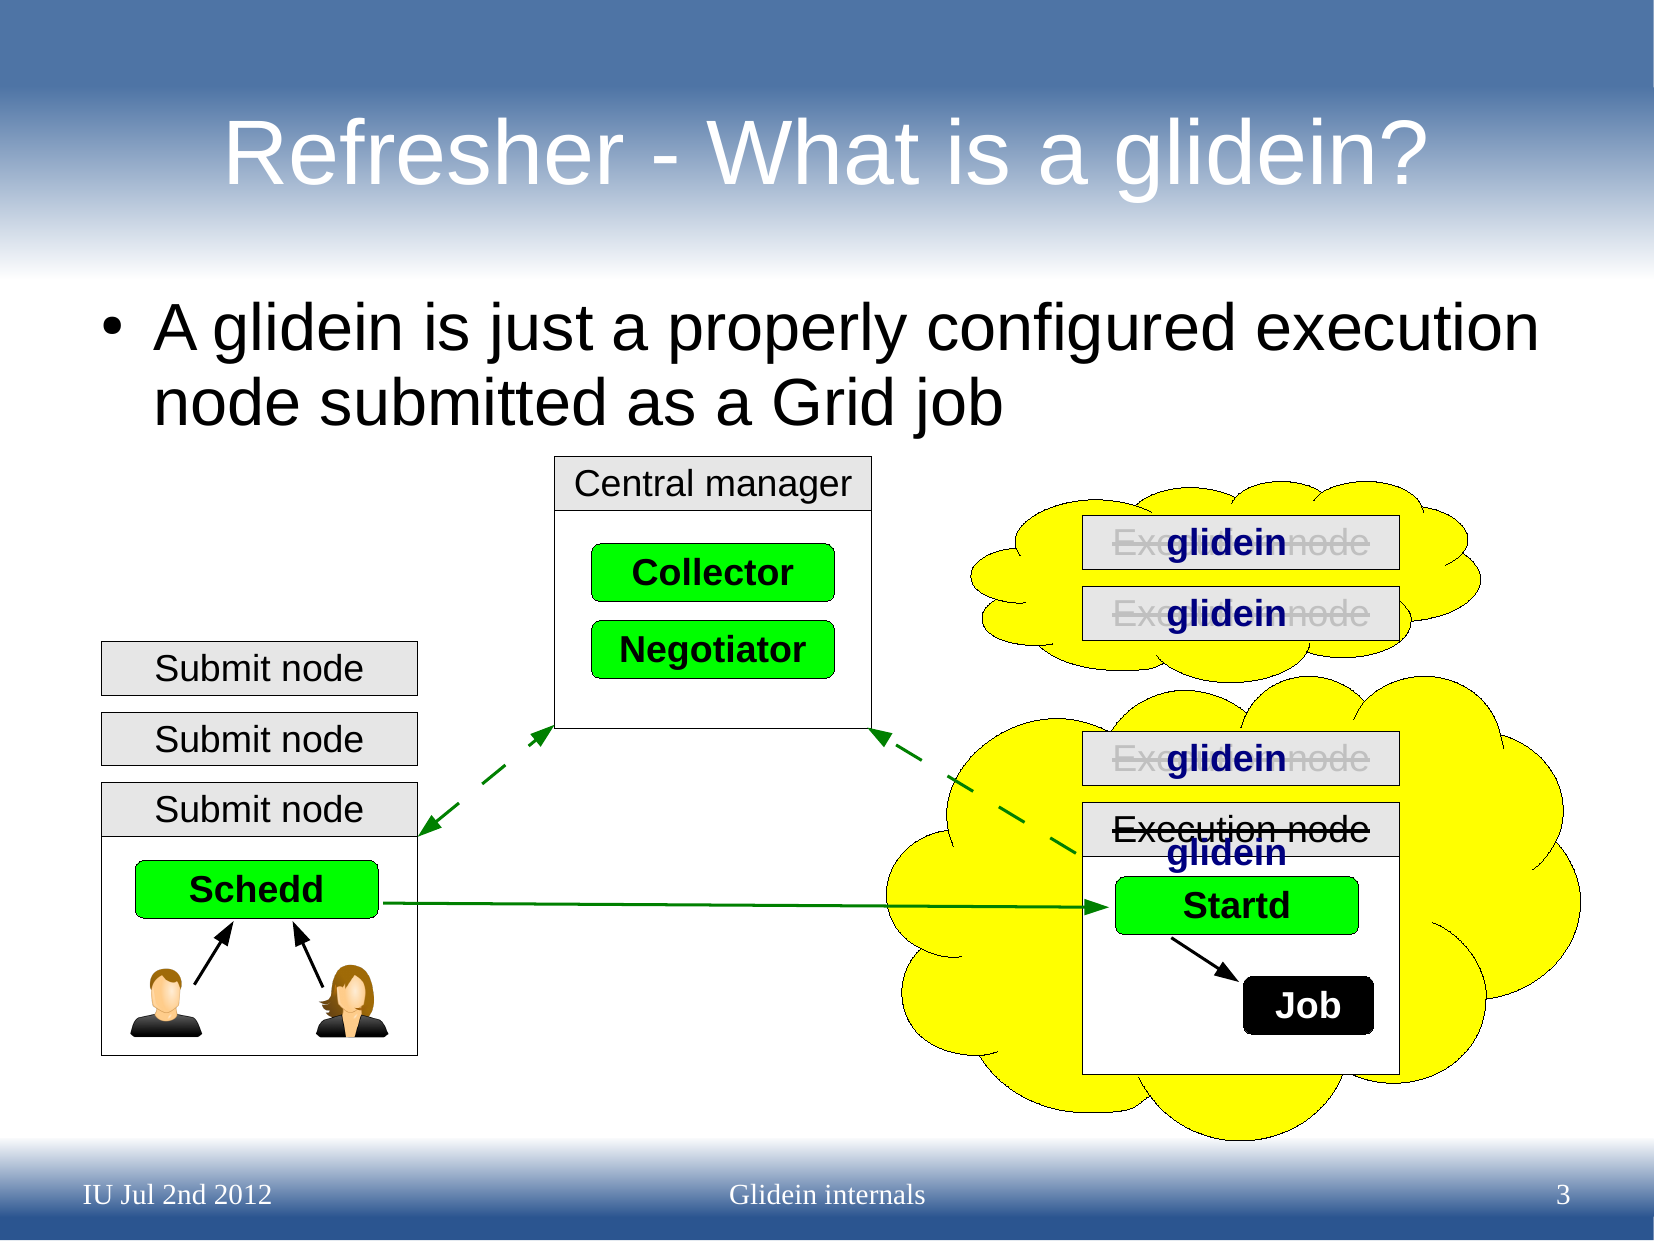

# Refresher - What is a glidein?
A glidein is just a properly configured execution node submitted as a Grid job
Central manager
glidein
Execution node
Collector
glidein
Execution node
Negotiator
Submit node
Submit node
glidein
Execution node
Submit node
Execution node
glidein
Schedd
Startd
Job
IU Jul 2nd 2012
Glidein internals
3